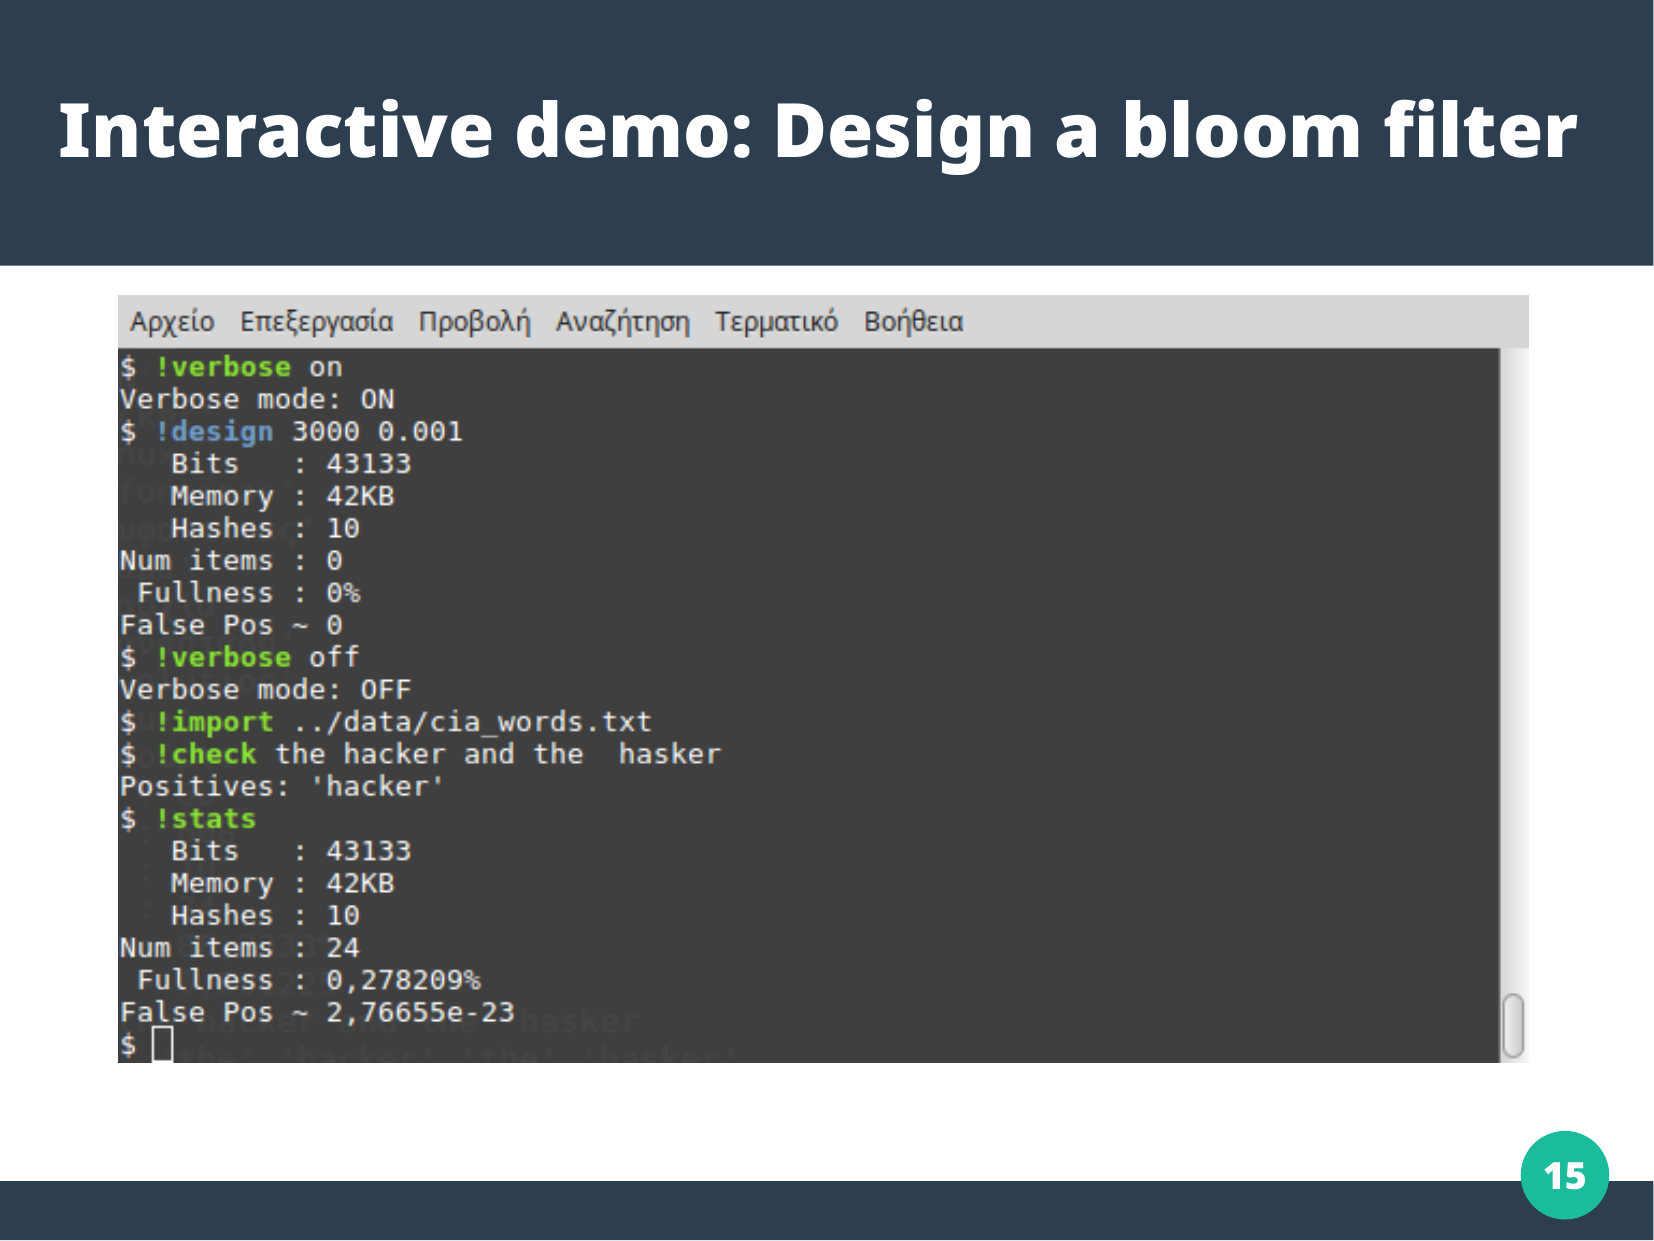

# Interactive demo: Design a bloom filter
15